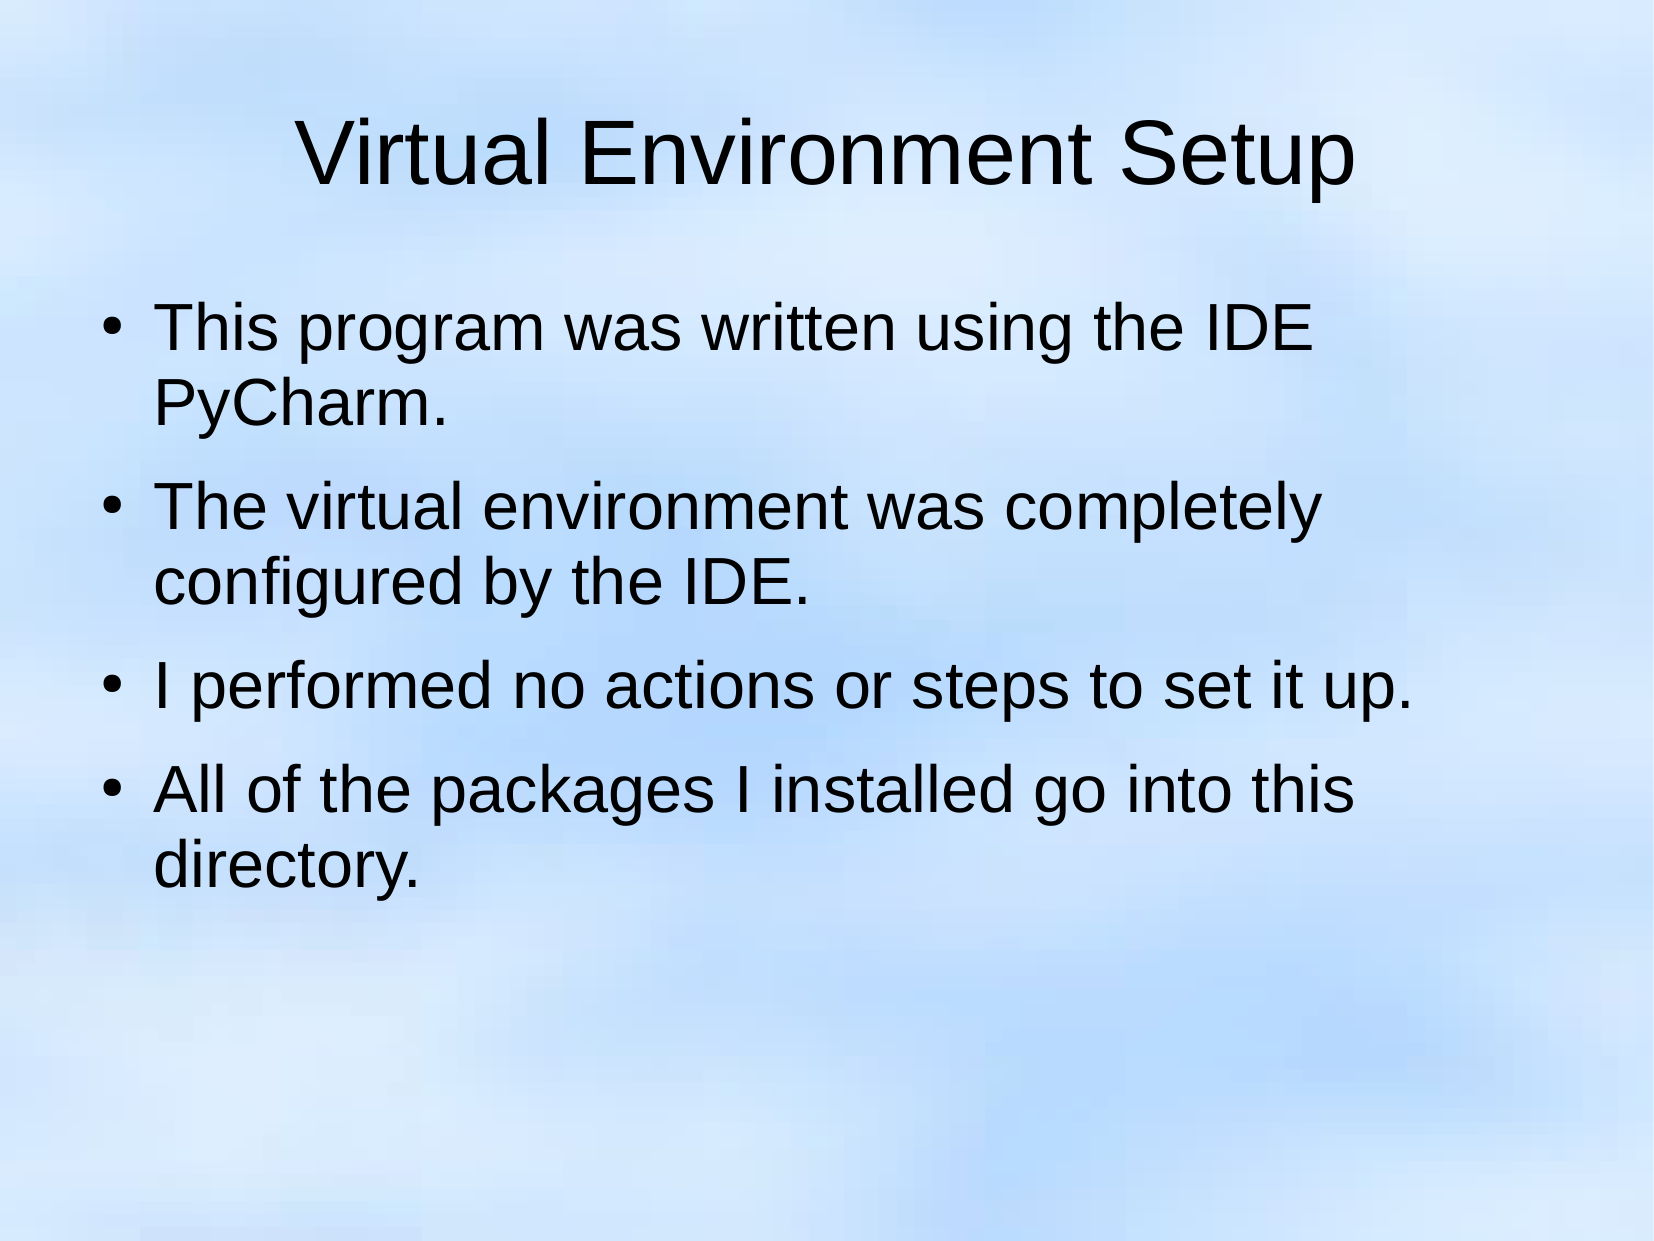

# Virtual Environment Setup
This program was written using the IDE PyCharm.
The virtual environment was completely configured by the IDE.
I performed no actions or steps to set it up.
All of the packages I installed go into this directory.